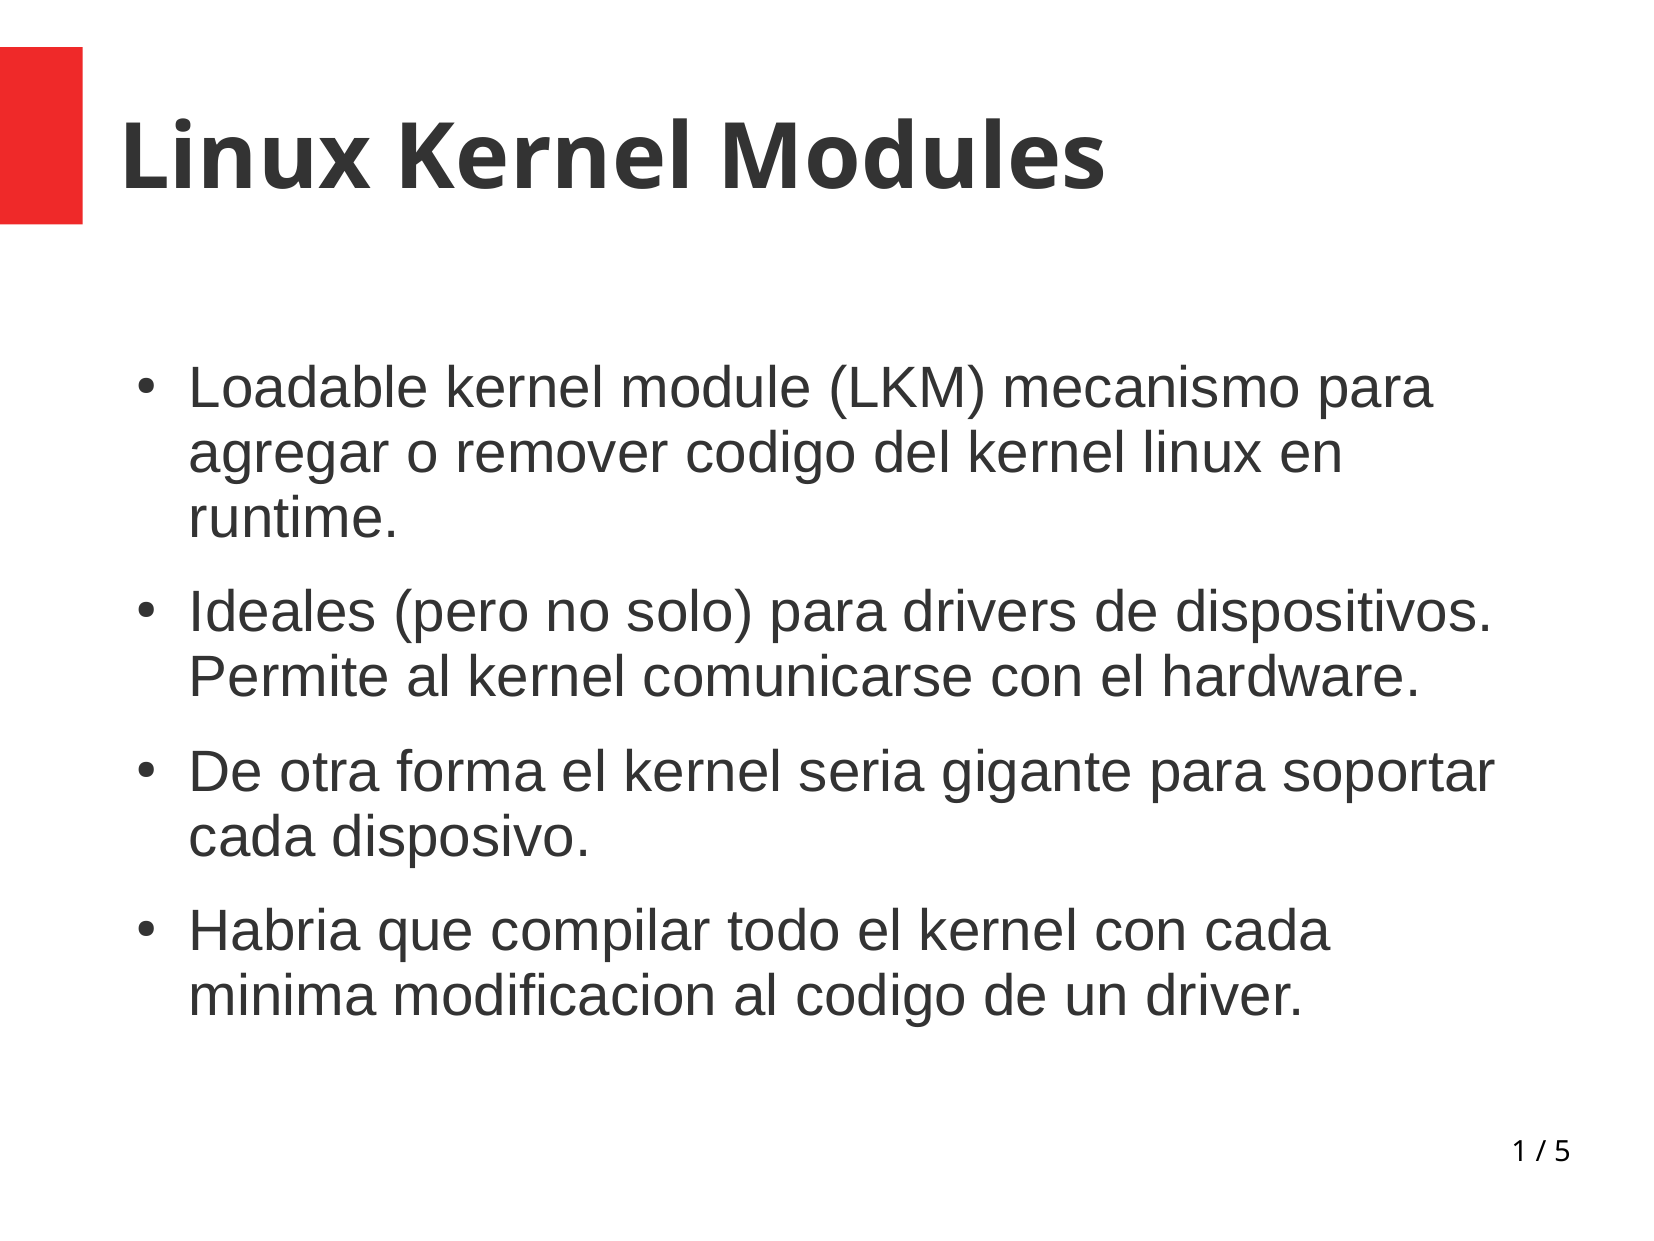

# Linux Kernel Modules
Loadable kernel module (LKM) mecanismo para agregar o remover codigo del kernel linux en runtime.
Ideales (pero no solo) para drivers de dispositivos. Permite al kernel comunicarse con el hardware.
De otra forma el kernel seria gigante para soportar cada disposivo.
Habria que compilar todo el kernel con cada minima modificacion al codigo de un driver.
1